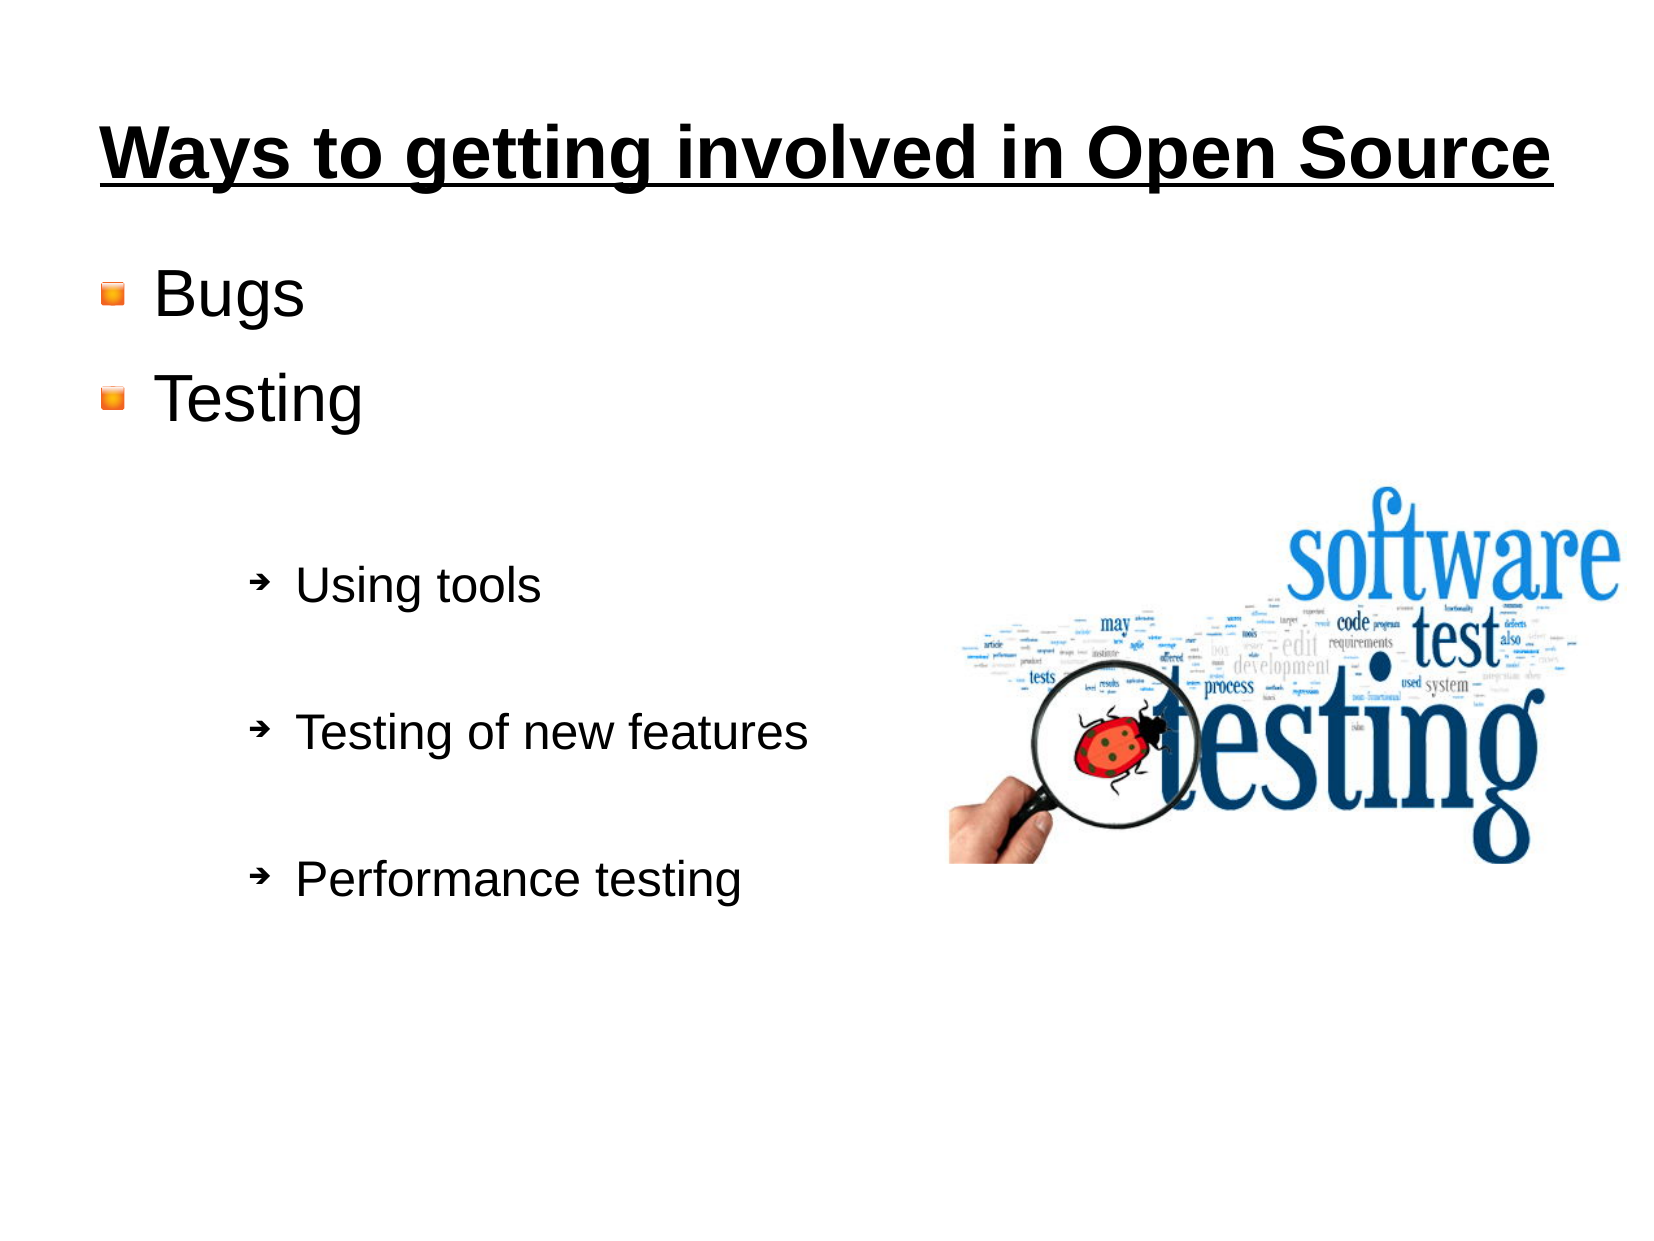

# Ways to getting involved in Open Source
Bugs
Testing
Using tools
Testing of new features
Performance testing